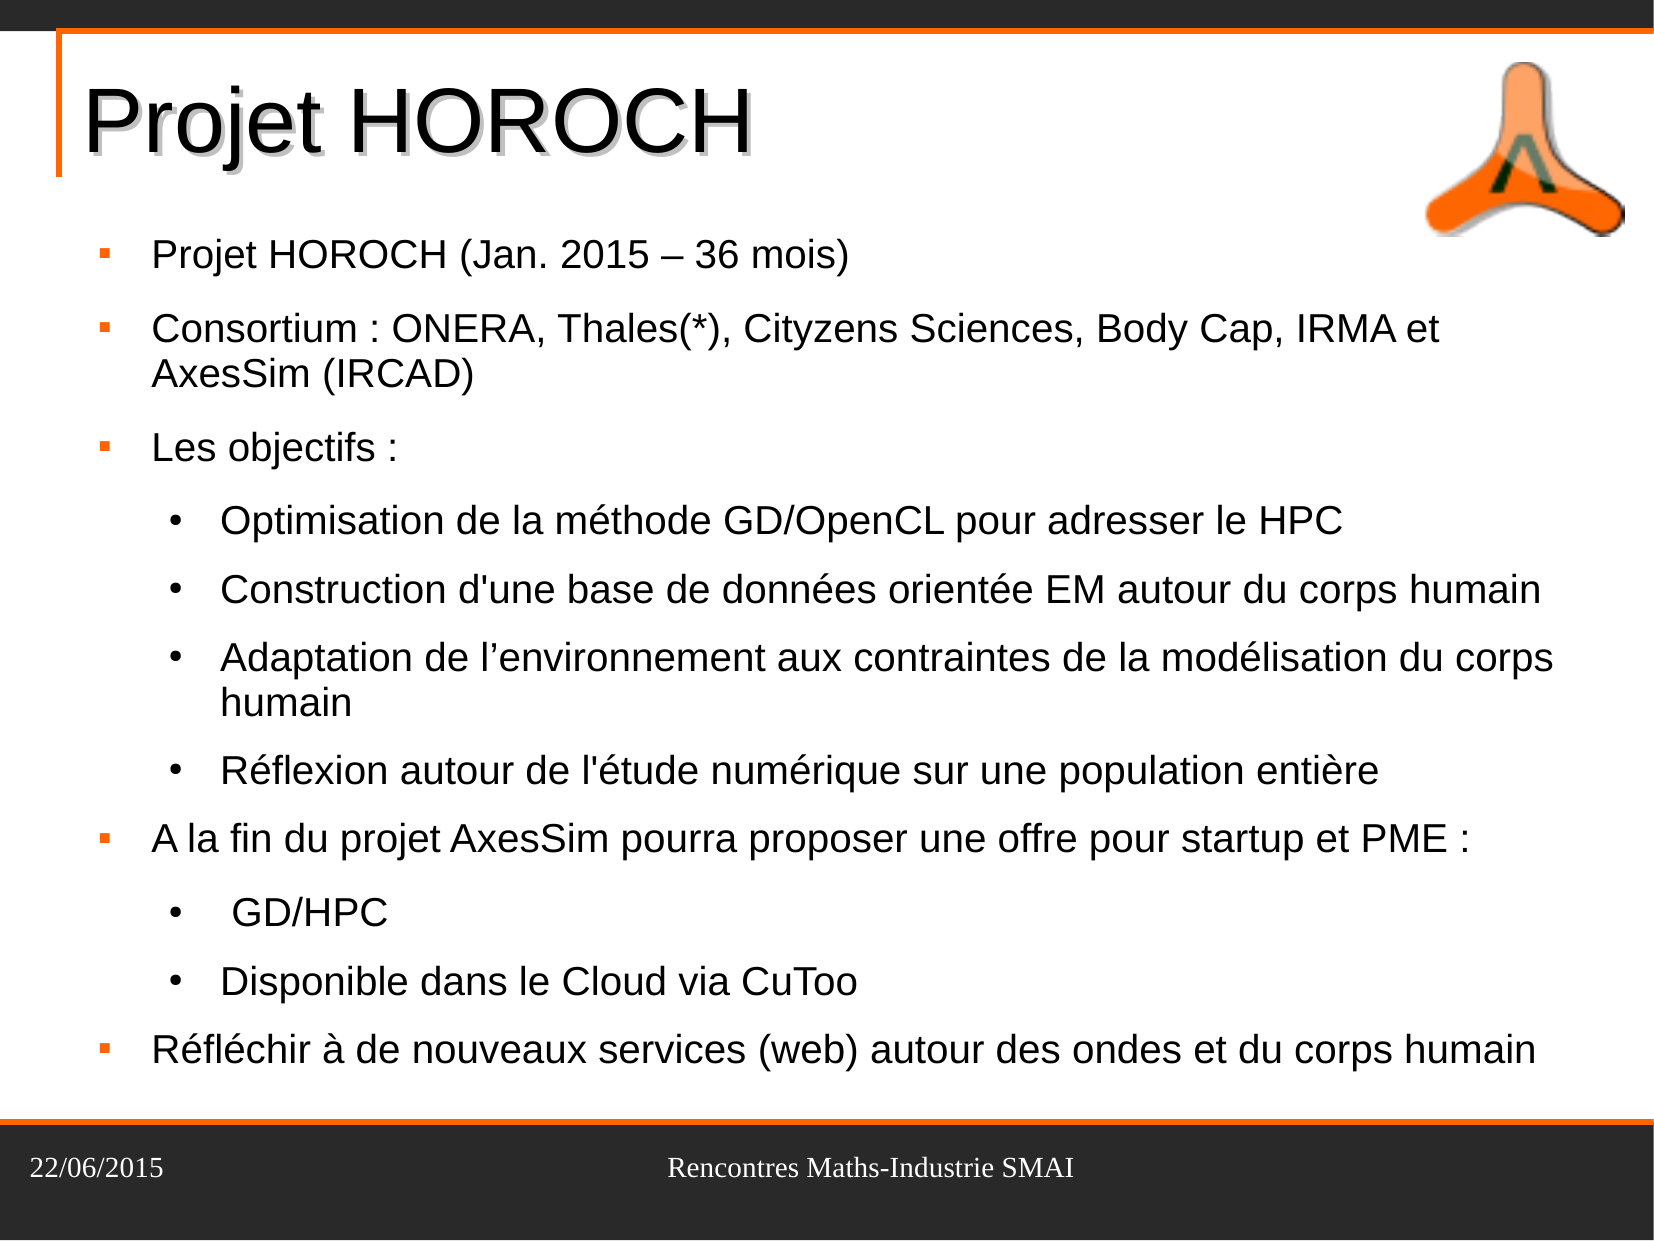

# Projet HOROCH
Projet HOROCH (Jan. 2015 – 36 mois)
Consortium : ONERA, Thales(*), Cityzens Sciences, Body Cap, IRMA et AxesSim (IRCAD)
Les objectifs :
Optimisation de la méthode GD/OpenCL pour adresser le HPC
Construction d'une base de données orientée EM autour du corps humain
Adaptation de l’environnement aux contraintes de la modélisation du corps humain
Réflexion autour de l'étude numérique sur une population entière
A la fin du projet AxesSim pourra proposer une offre pour startup et PME :
 GD/HPC
Disponible dans le Cloud via CuToo
Réfléchir à de nouveaux services (web) autour des ondes et du corps humain
22/06/2015
Rencontres Maths-Industrie SMAI